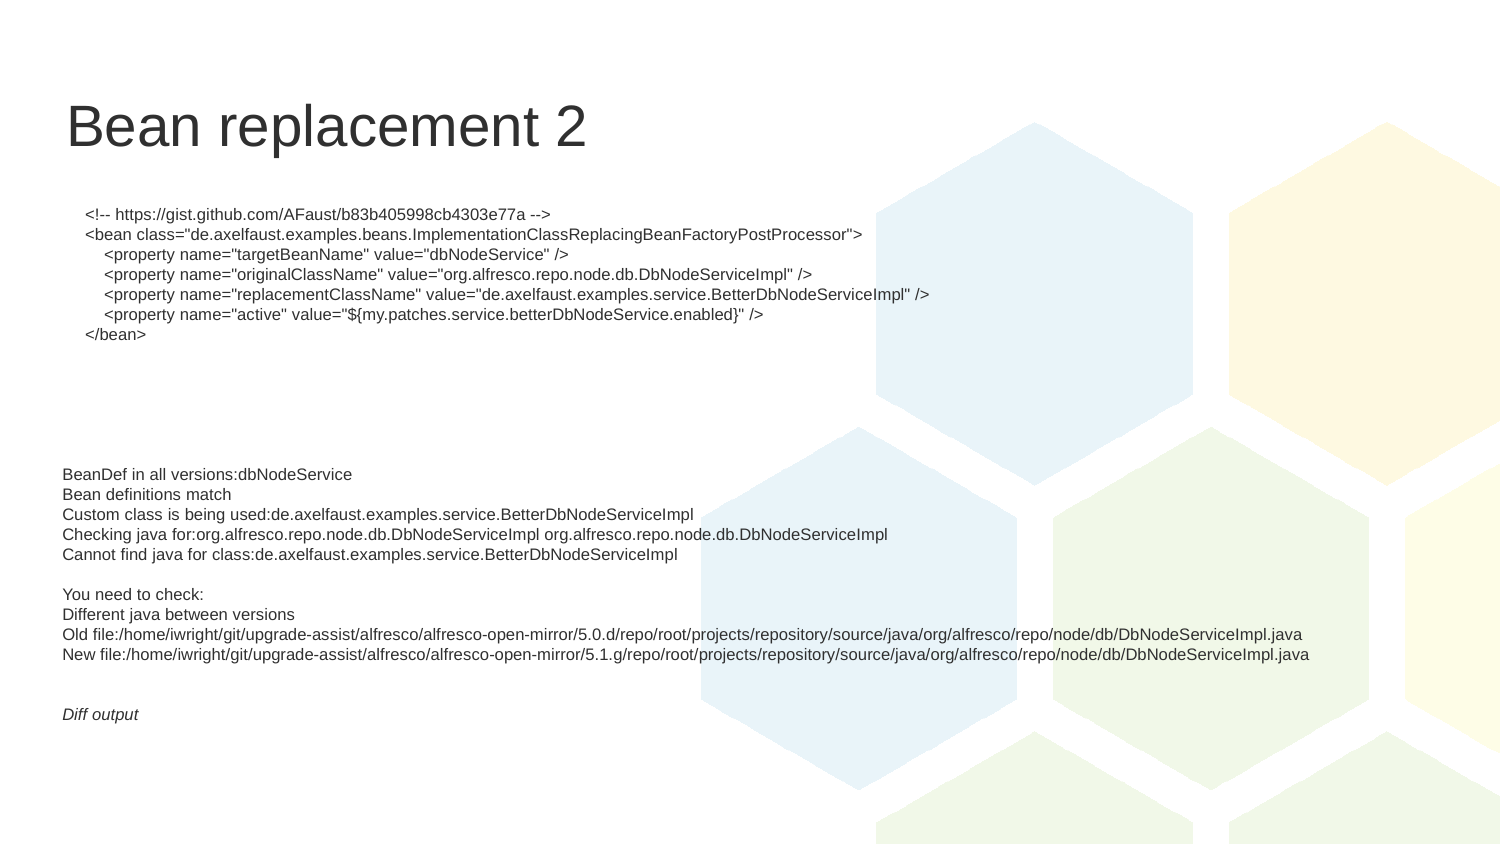

# Bean replacement 2
 <!-- https://gist.github.com/AFaust/b83b405998cb4303e77a -->
 <bean class="de.axelfaust.examples.beans.ImplementationClassReplacingBeanFactoryPostProcessor">
 <property name="targetBeanName" value="dbNodeService" />
 <property name="originalClassName" value="org.alfresco.repo.node.db.DbNodeServiceImpl" />
 <property name="replacementClassName" value="de.axelfaust.examples.service.BetterDbNodeServiceImpl" />
 <property name="active" value="${my.patches.service.betterDbNodeService.enabled}" />
 </bean>
BeanDef in all versions:dbNodeService
Bean definitions match
Custom class is being used:de.axelfaust.examples.service.BetterDbNodeServiceImpl
Checking java for:org.alfresco.repo.node.db.DbNodeServiceImpl org.alfresco.repo.node.db.DbNodeServiceImpl
Cannot find java for class:de.axelfaust.examples.service.BetterDbNodeServiceImpl
You need to check:
Different java between versions
Old file:/home/iwright/git/upgrade-assist/alfresco/alfresco-open-mirror/5.0.d/repo/root/projects/repository/source/java/org/alfresco/repo/node/db/DbNodeServiceImpl.java
New file:/home/iwright/git/upgrade-assist/alfresco/alfresco-open-mirror/5.1.g/repo/root/projects/repository/source/java/org/alfresco/repo/node/db/DbNodeServiceImpl.java
Diff output